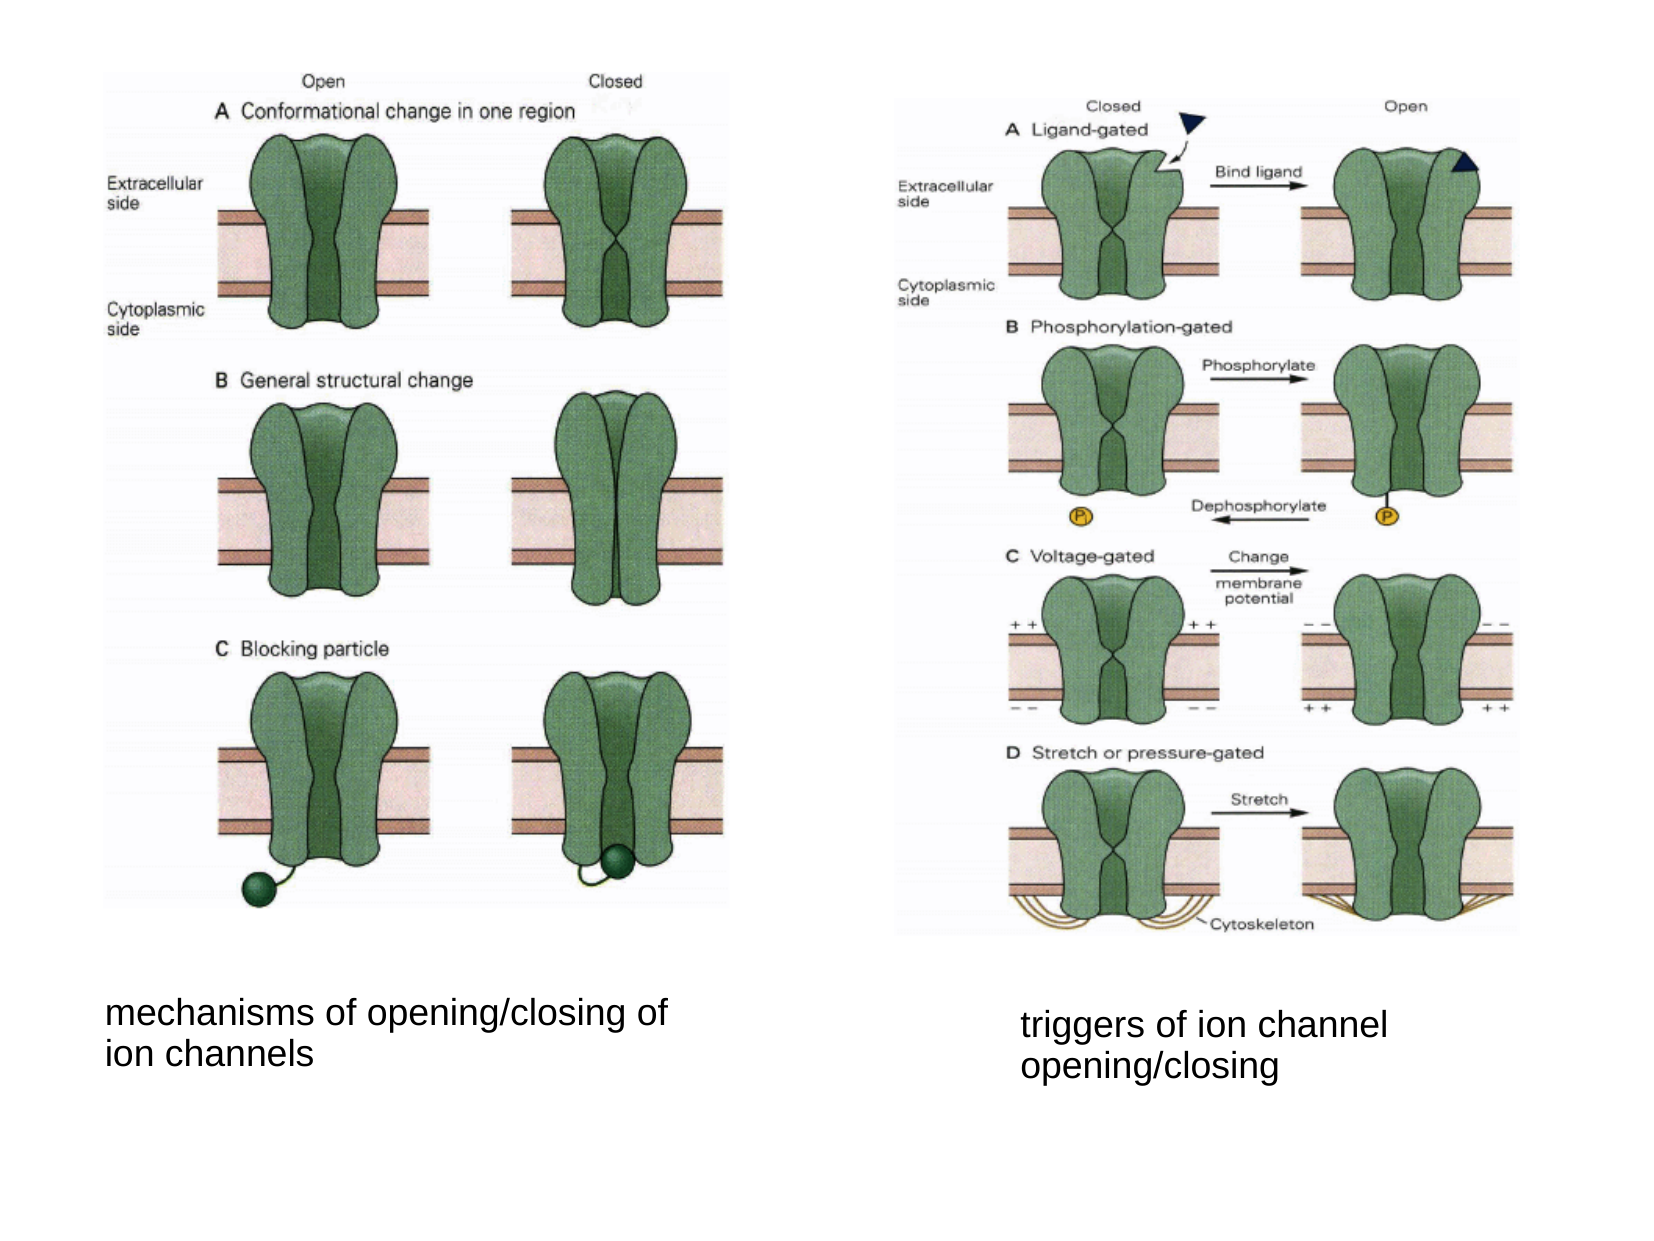

mechanisms of opening/closing of ion channels
triggers of ion channel opening/closing